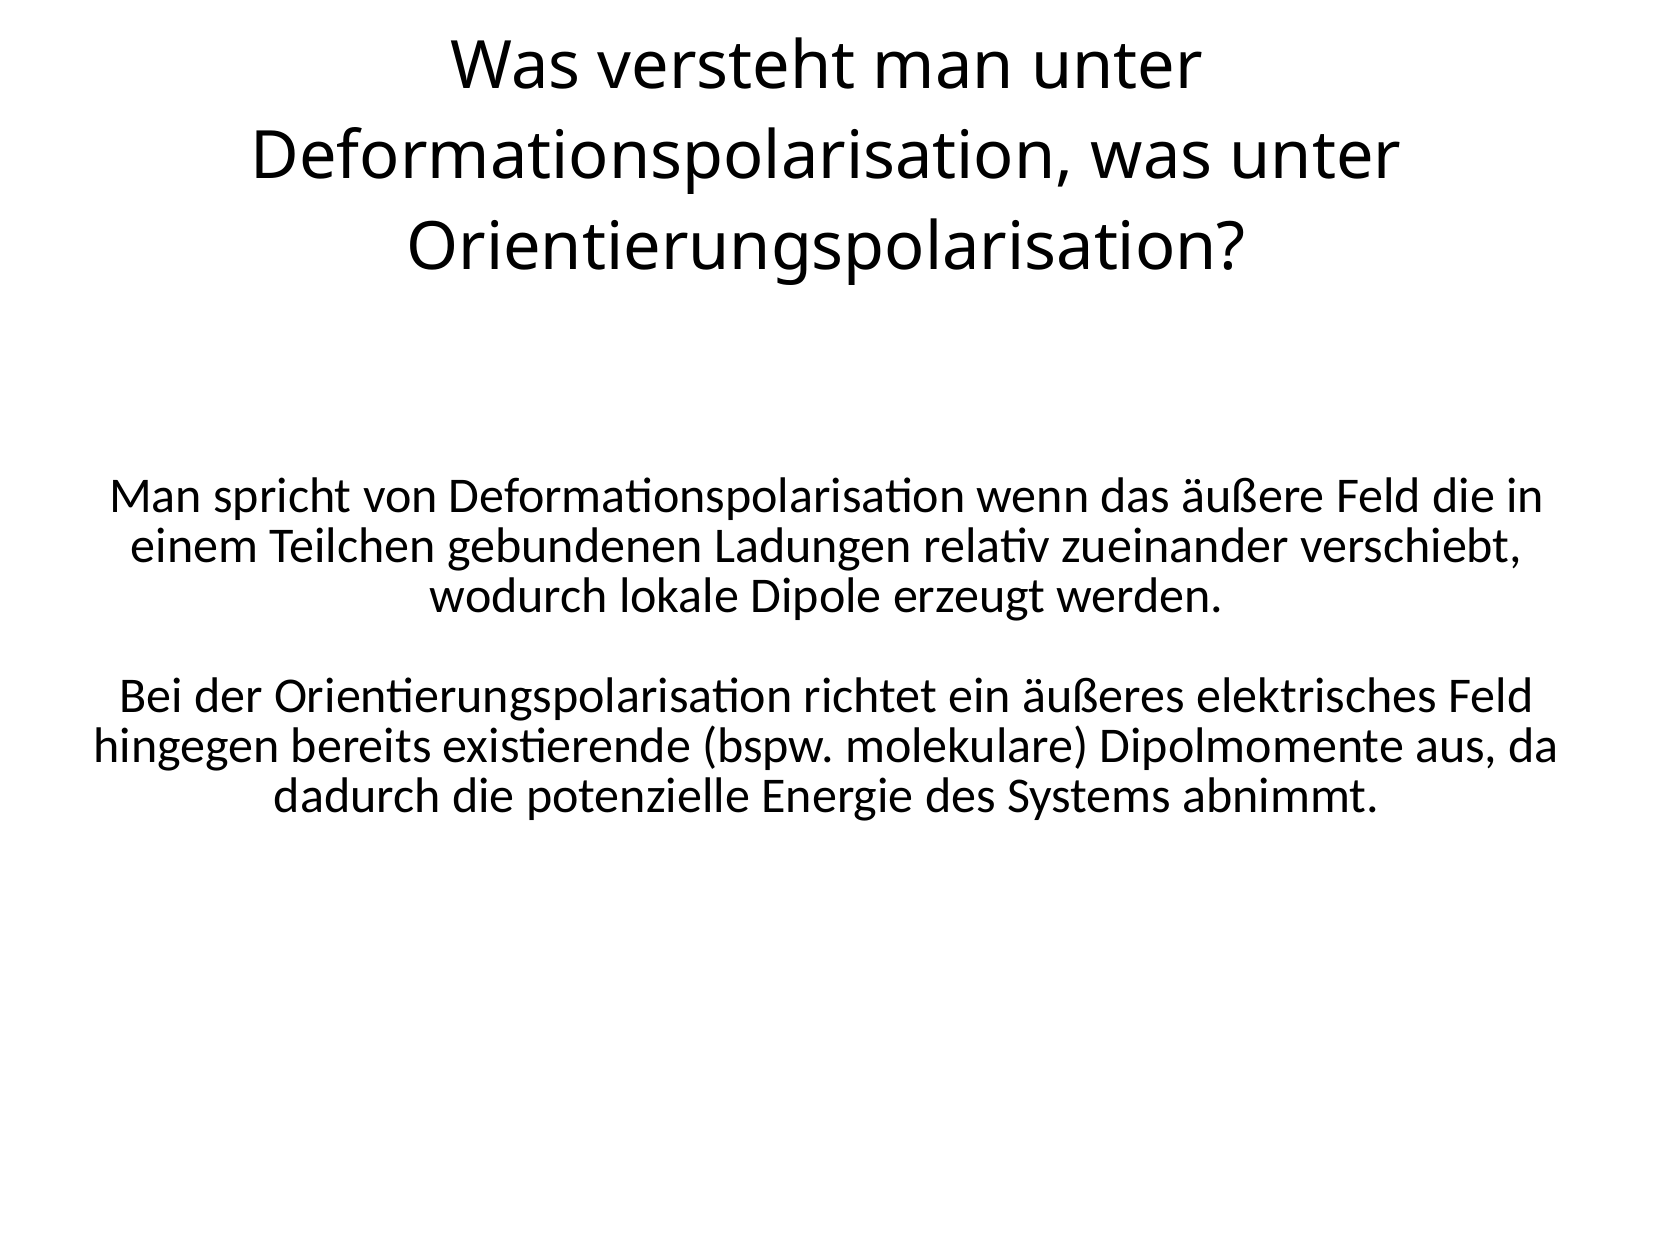

# Was versteht man unter Deformationspolarisation, was unter Orientierungspolarisation?
Man spricht von Deformationspolarisation wenn das äußere Feld die in einem Teilchen gebundenen Ladungen relativ zueinander verschiebt, wodurch lokale Dipole erzeugt werden.
Bei der Orientierungspolarisation richtet ein äußeres elektrisches Feld hingegen bereits existierende (bspw. molekulare) Dipolmomente aus, da dadurch die potenzielle Energie des Systems abnimmt.